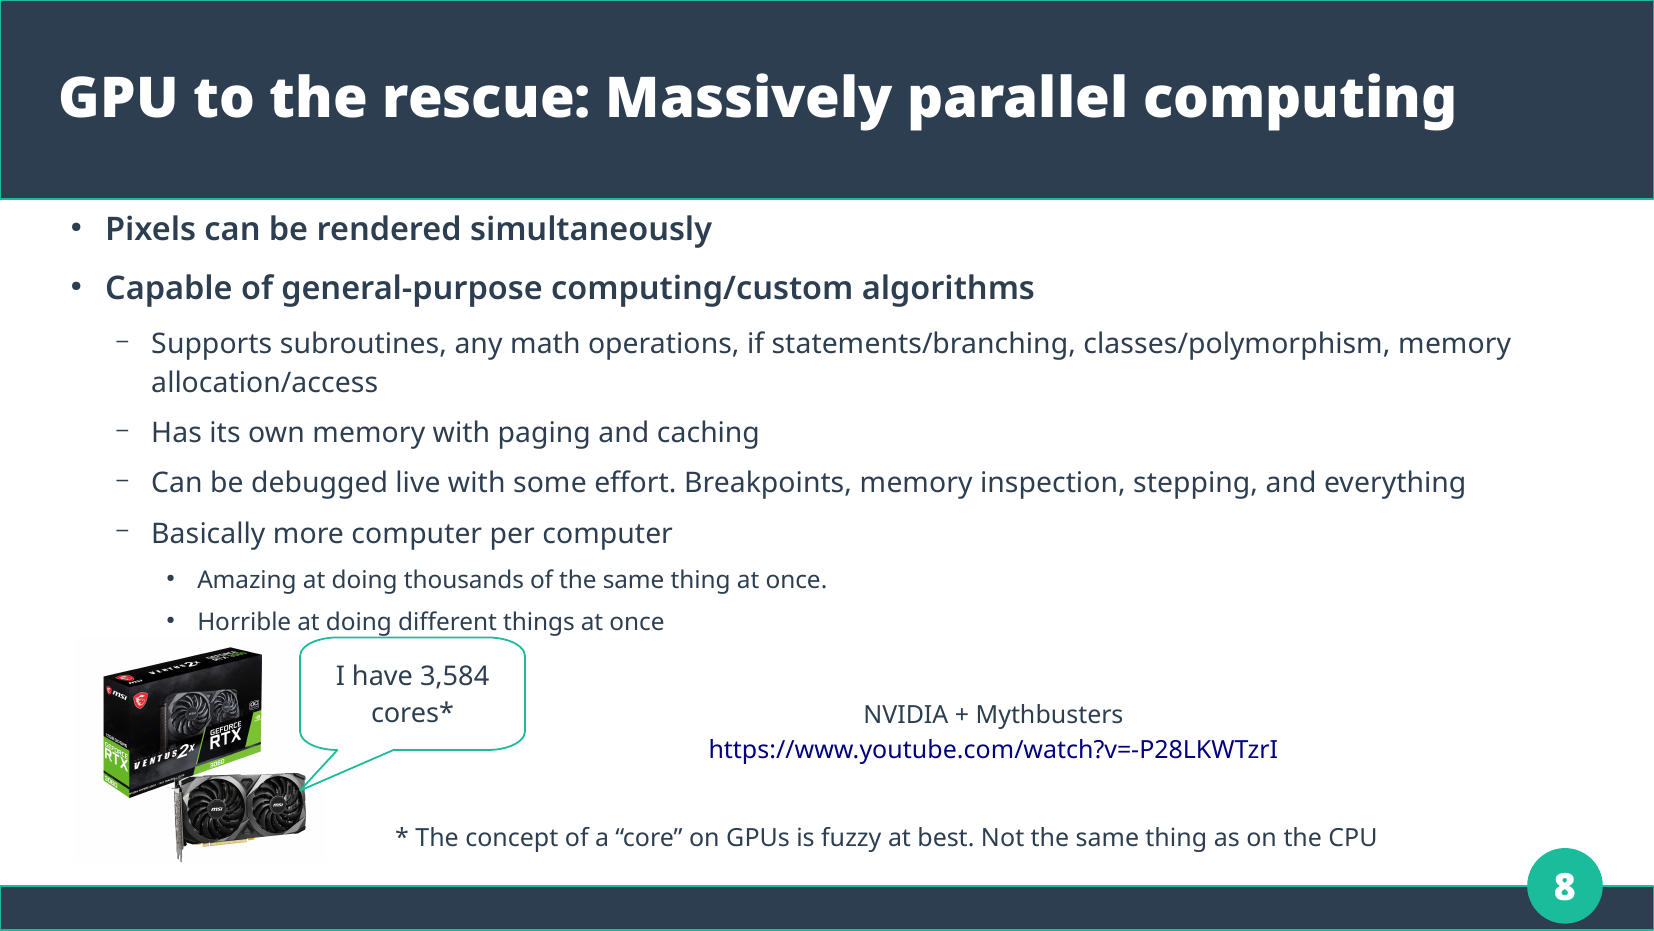

# GPU to the rescue: Massively parallel computing
Pixels can be rendered simultaneously
Capable of general-purpose computing/custom algorithms
Supports subroutines, any math operations, if statements/branching, classes/polymorphism, memory allocation/access
Has its own memory with paging and caching
Can be debugged live with some effort. Breakpoints, memory inspection, stepping, and everything
Basically more computer per computer
Amazing at doing thousands of the same thing at once.
Horrible at doing different things at once
I have 3,584 cores*
NVIDIA + Mythbusters
https://www.youtube.com/watch?v=-P28LKWTzrI
* The concept of a “core” on GPUs is fuzzy at best. Not the same thing as on the CPU
8